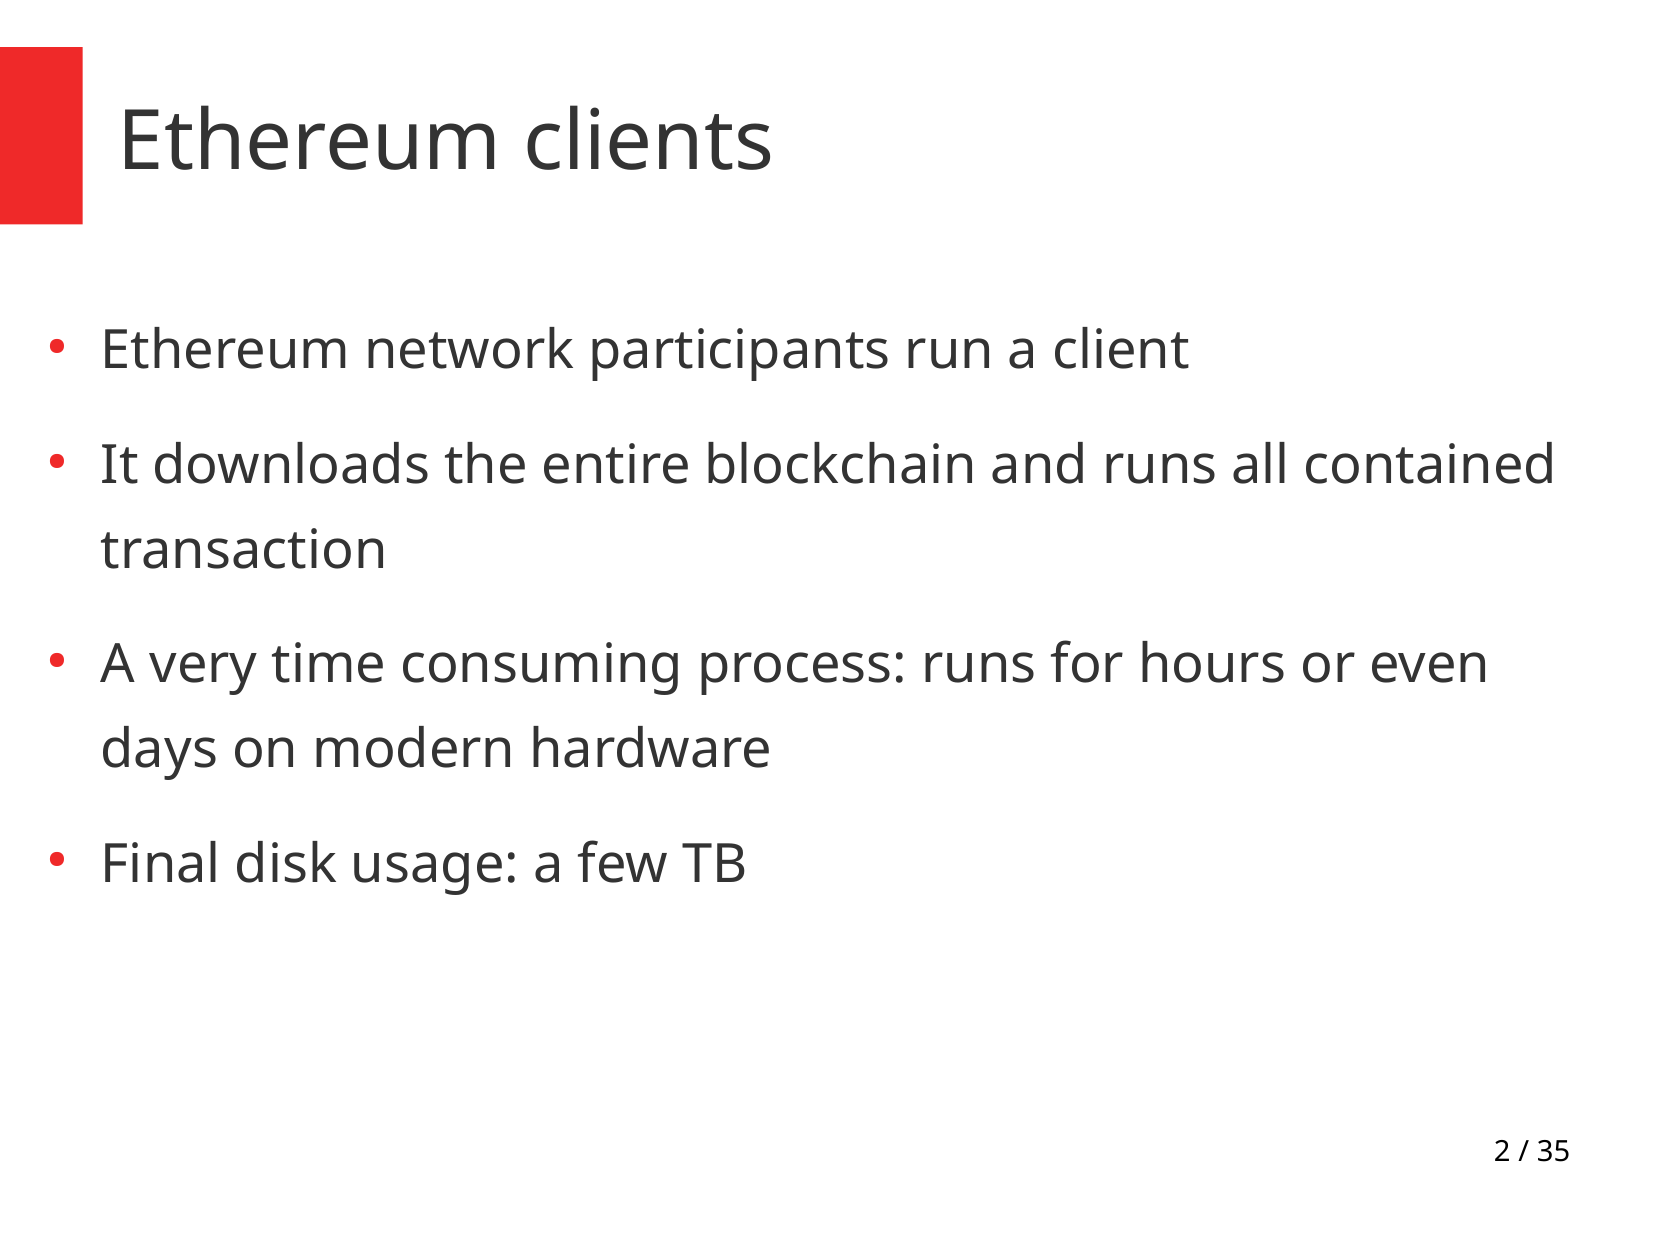

# Ethereum clients
Ethereum network participants run a client
It downloads the entire blockchain and runs all contained transaction
A very time consuming process: runs for hours or even days on modern hardware
Final disk usage: a few TB
2